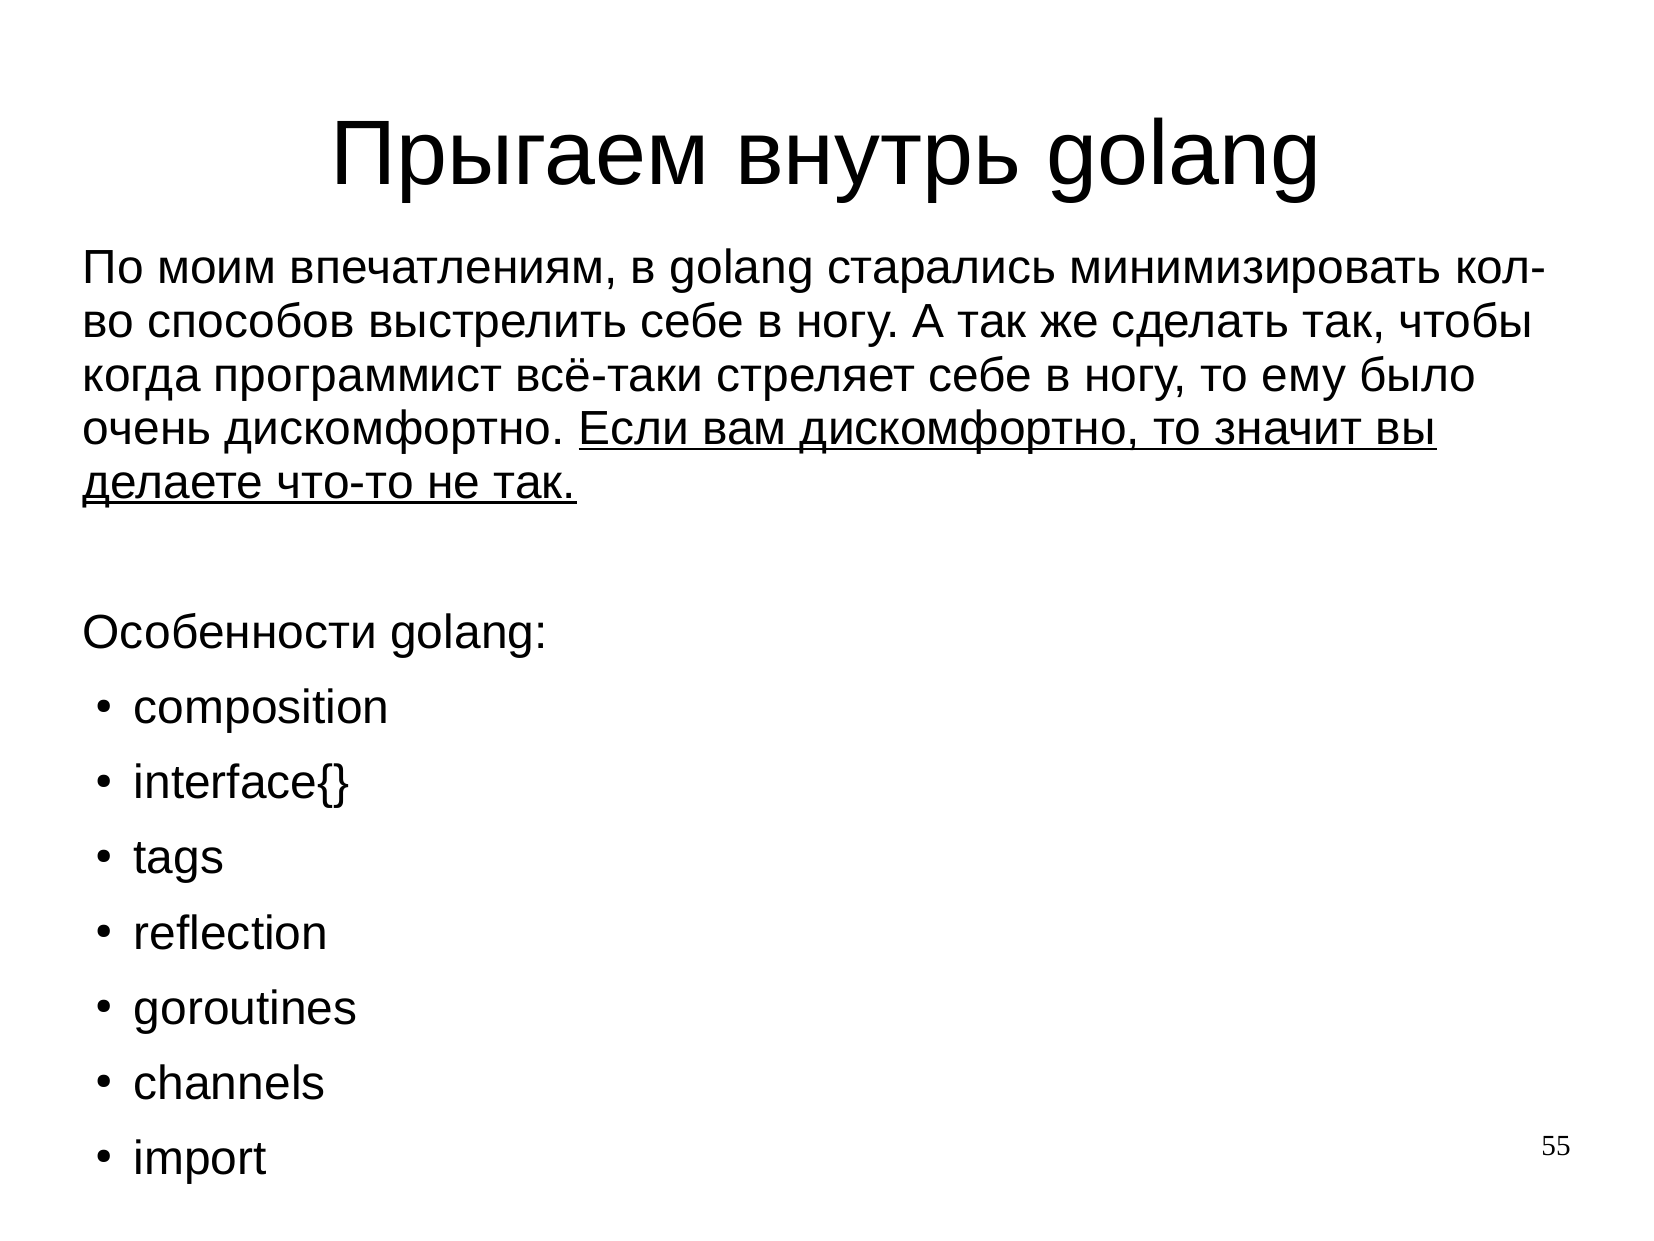

# Прыгаем внутрь golang
По моим впечатлениям, в golang старались минимизировать кол-во способов выстрелить себе в ногу. А так же сделать так, чтобы когда программист всё-таки стреляет себе в ногу, то ему было очень дискомфортно. Если вам дискомфортно, то значит вы делаете что-то не так.
Особенности golang:
composition
interface{}
tags
reflection
goroutines
channels
import
55